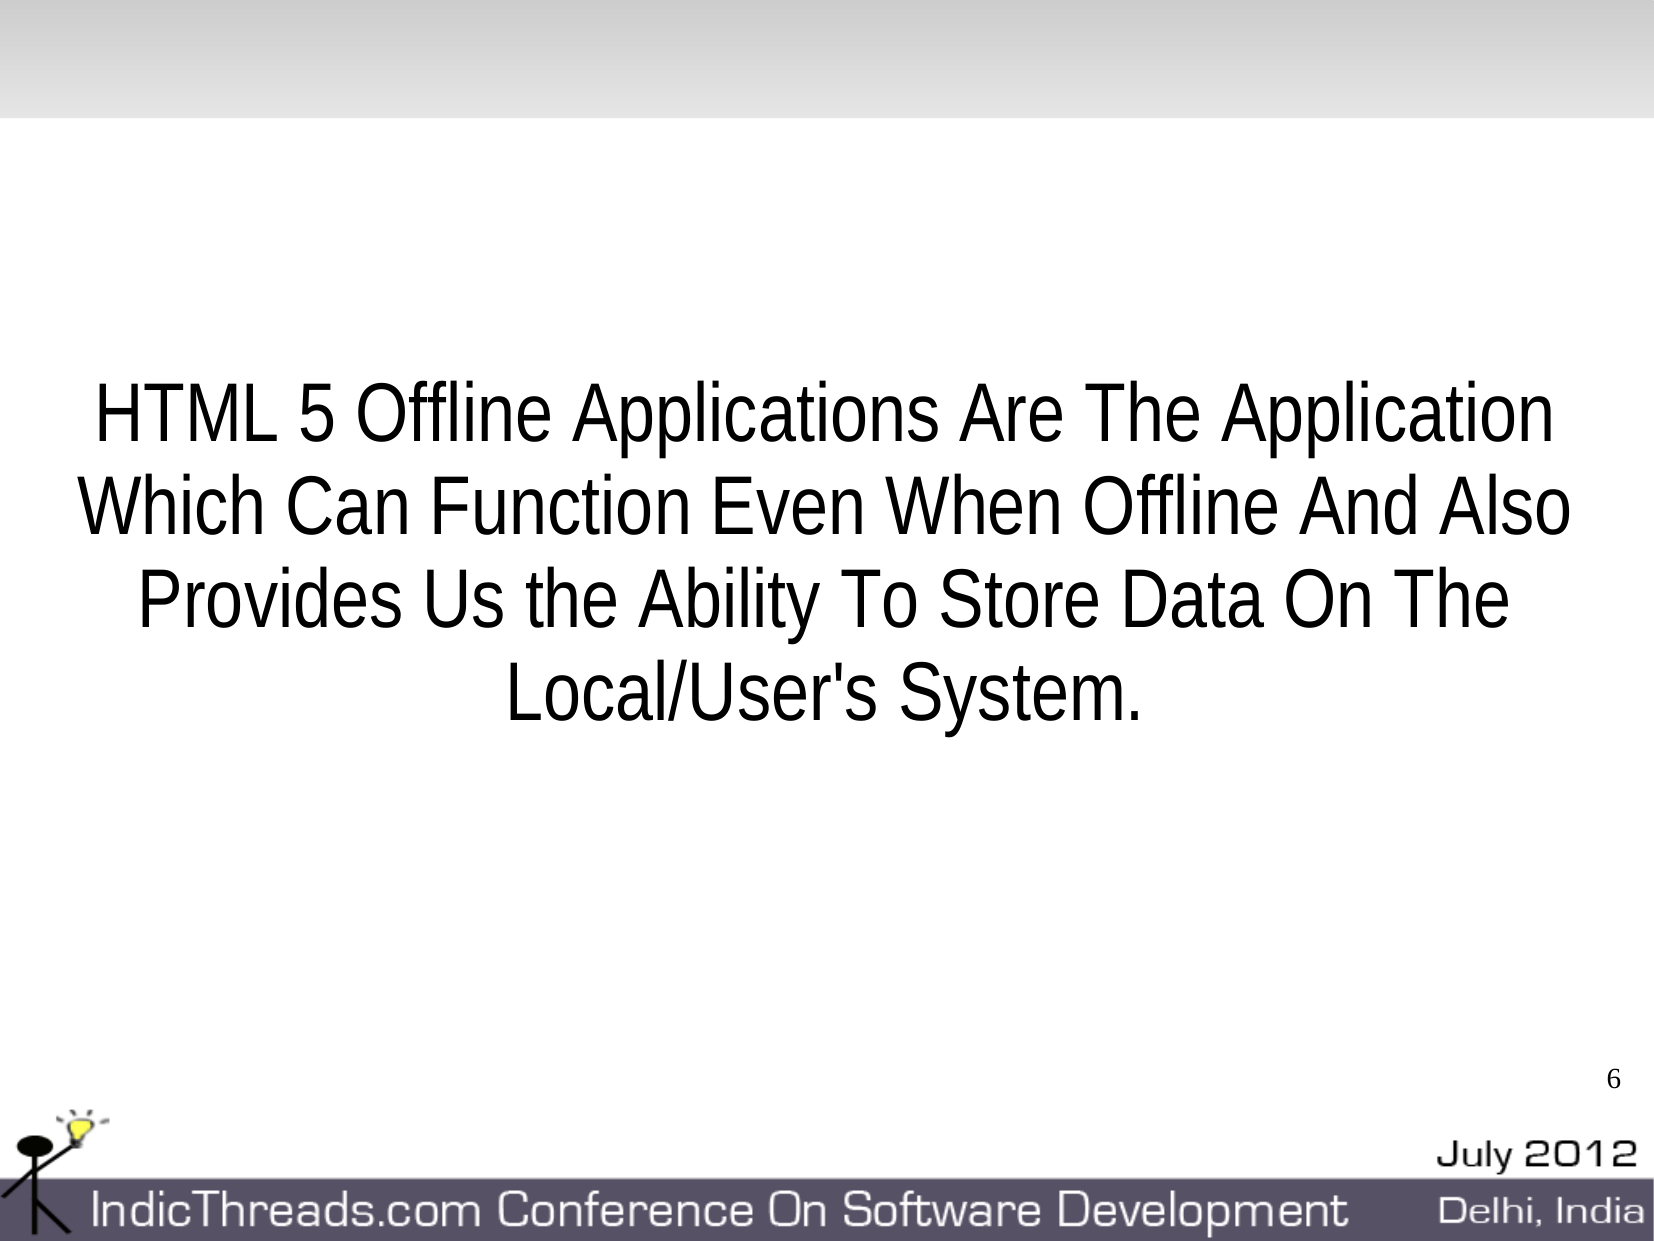

HTML 5 Offline Applications Are The Application Which Can Function Even When Offline And Also Provides Us the Ability To Store Data On The Local/User's System.
6